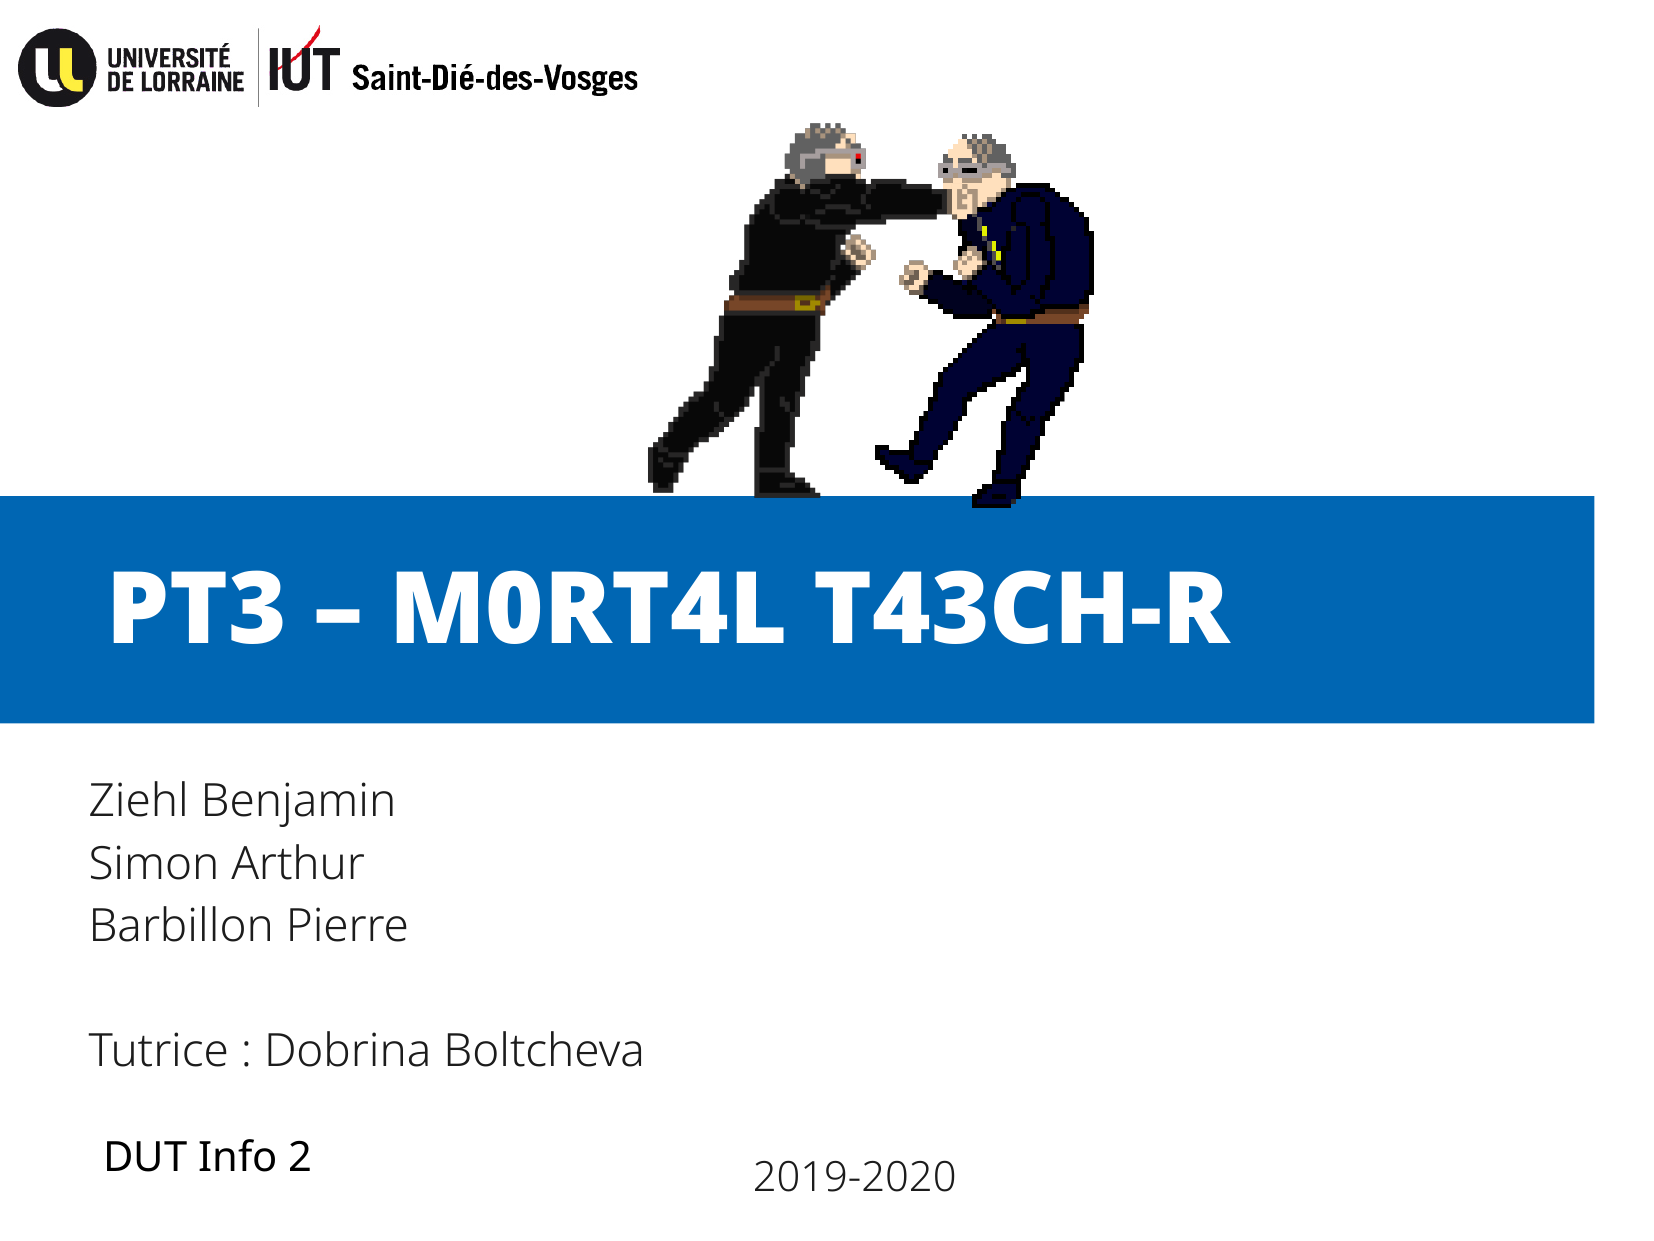

# PT3 – M0RT4L T43CH-R
Ziehl Benjamin
Simon Arthur
Barbillon Pierre
Tutrice : Dobrina Boltcheva
									2019-2020
DUT Info 2